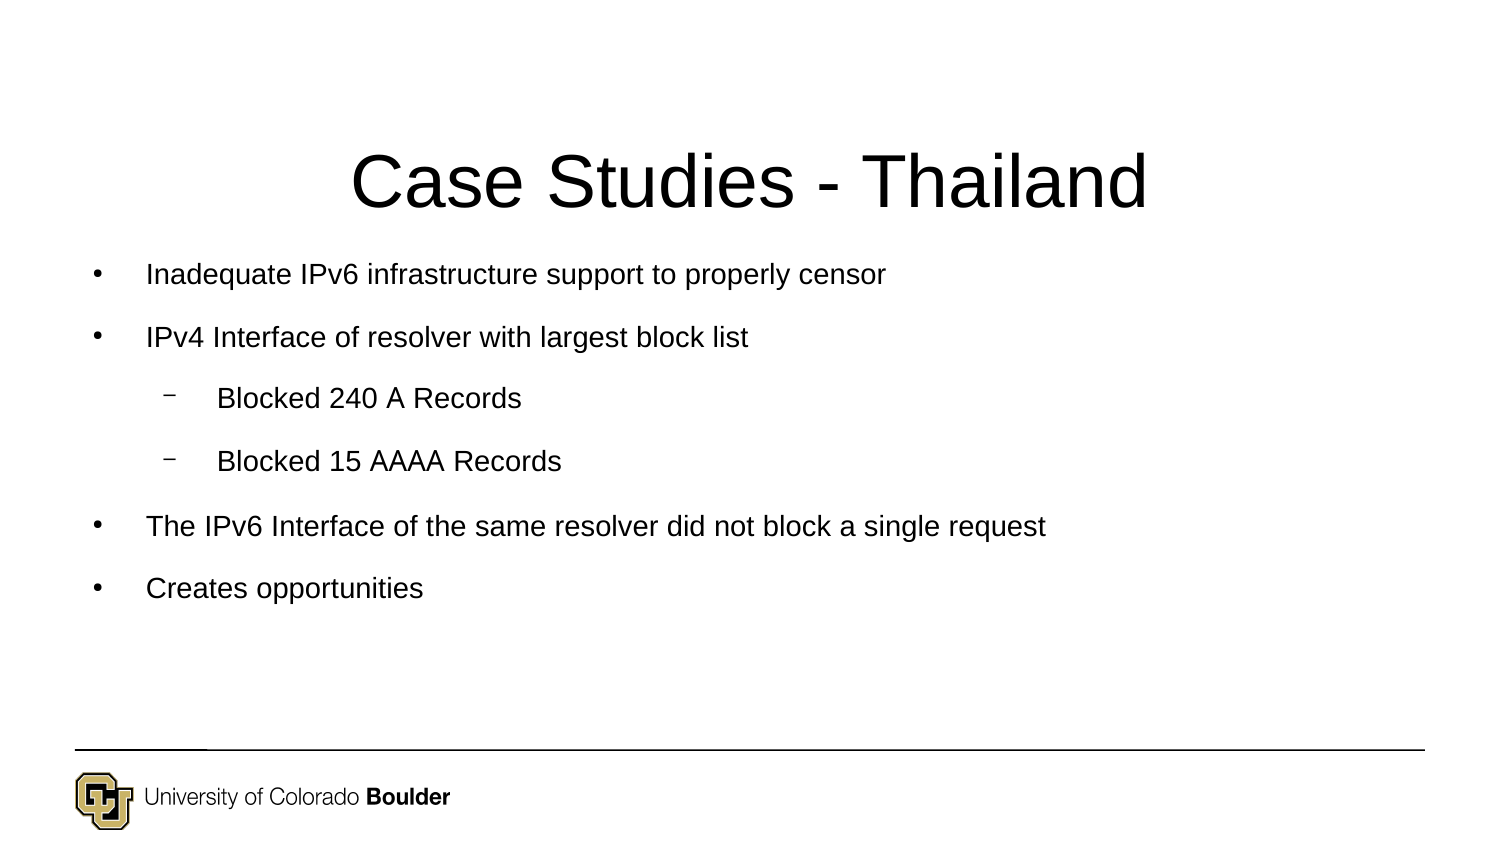

# Case Studies - Thailand
Inadequate IPv6 infrastructure support to properly censor
IPv4 Interface of resolver with largest block list
Blocked 240 A Records
Blocked 15 AAAA Records
The IPv6 Interface of the same resolver did not block a single request
Creates opportunities